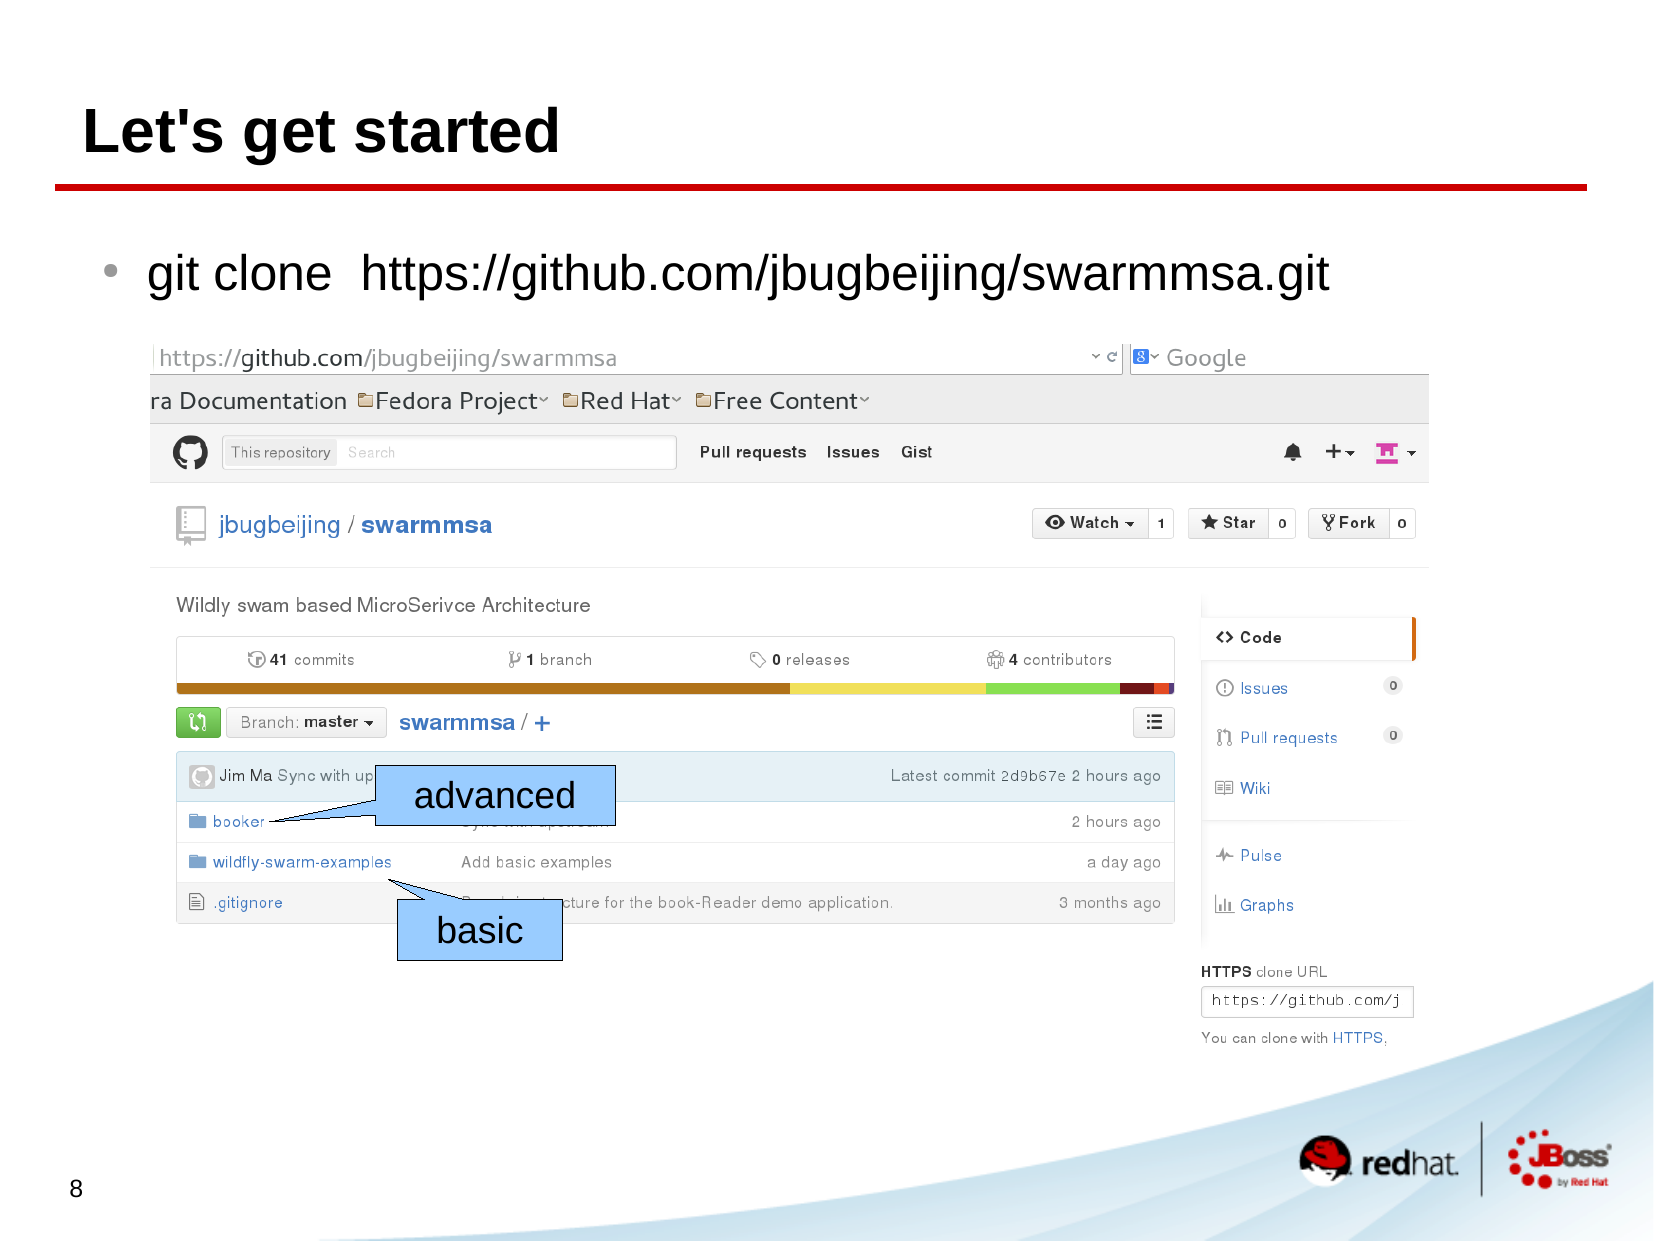

# Let's get started
git clone https://github.com/jbugbeijing/swarmmsa.git
advanced
basic